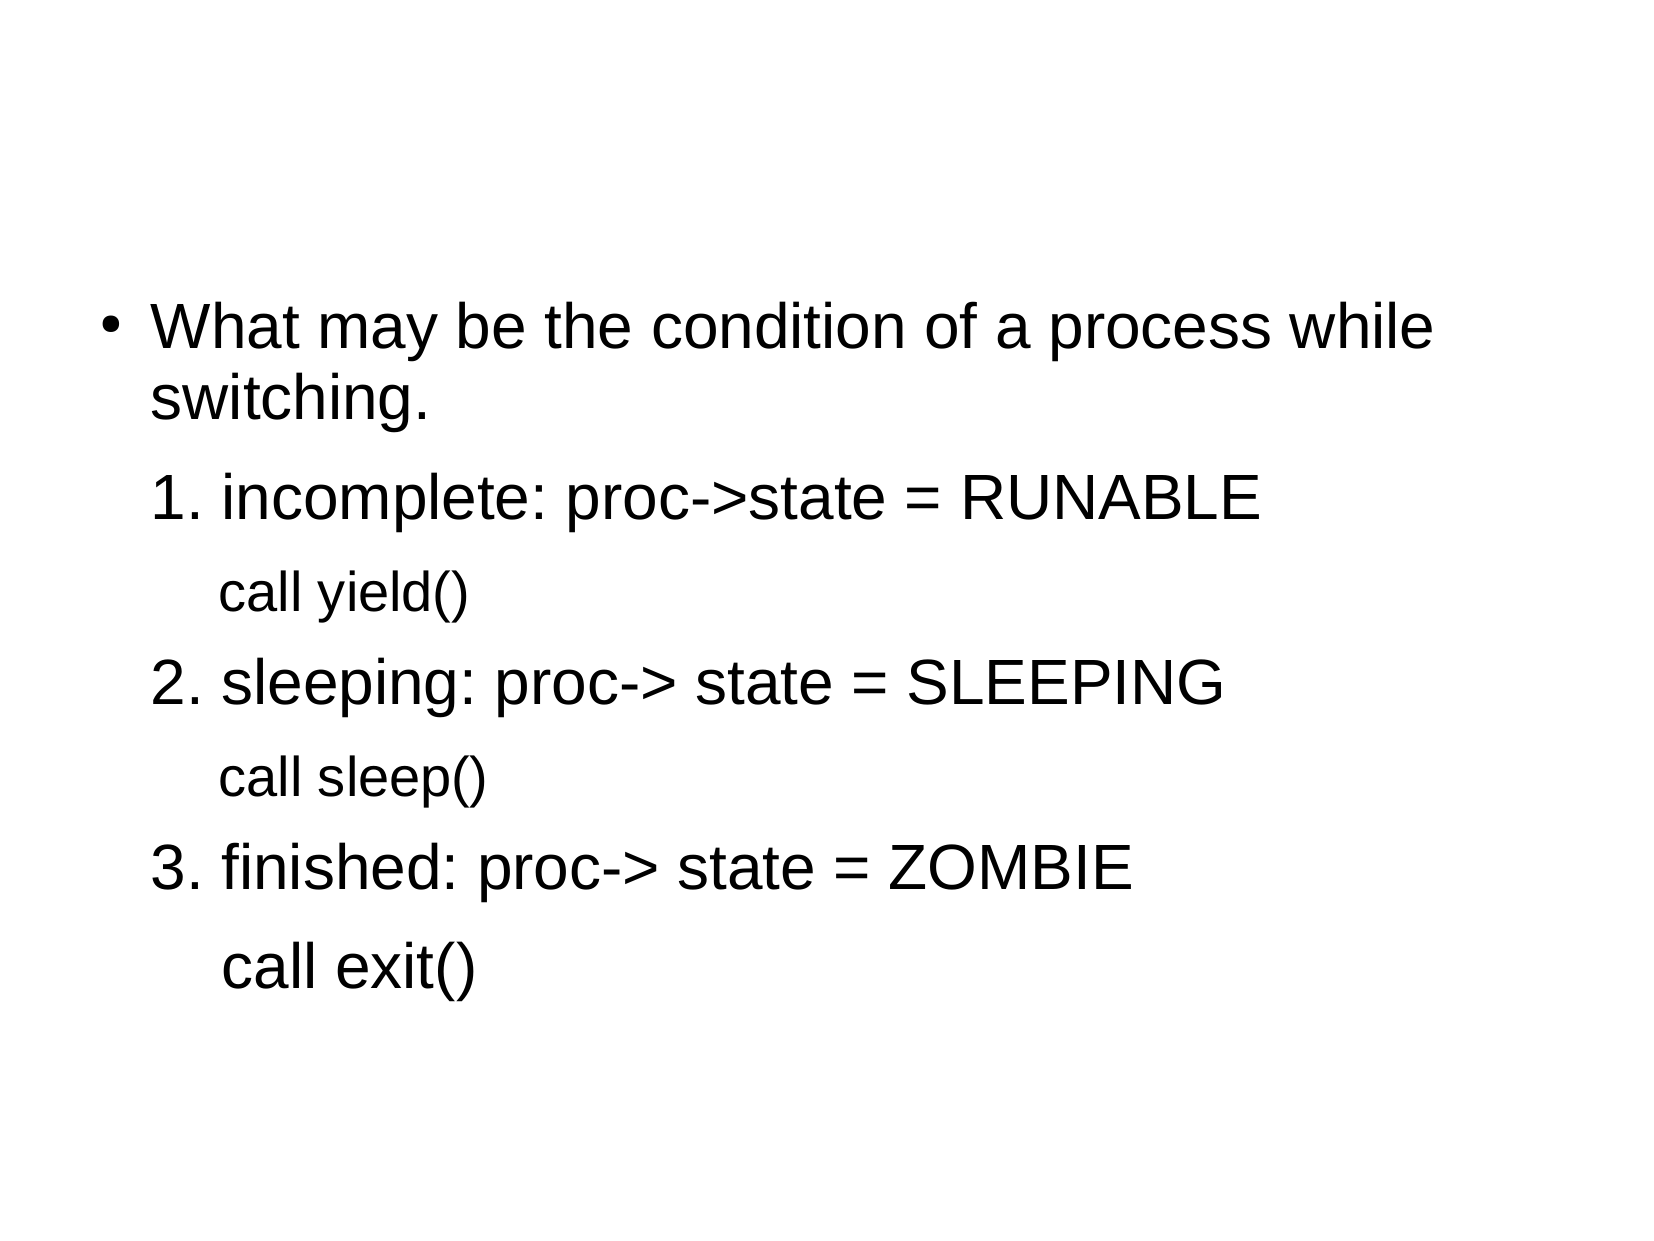

#
What may be the condition of a process while switching.
1. incomplete: proc->state = RUNABLE
call yield()
2. sleeping: proc-> state = SLEEPING
call sleep()
3. finished: proc-> state = ZOMBIE
 call exit()